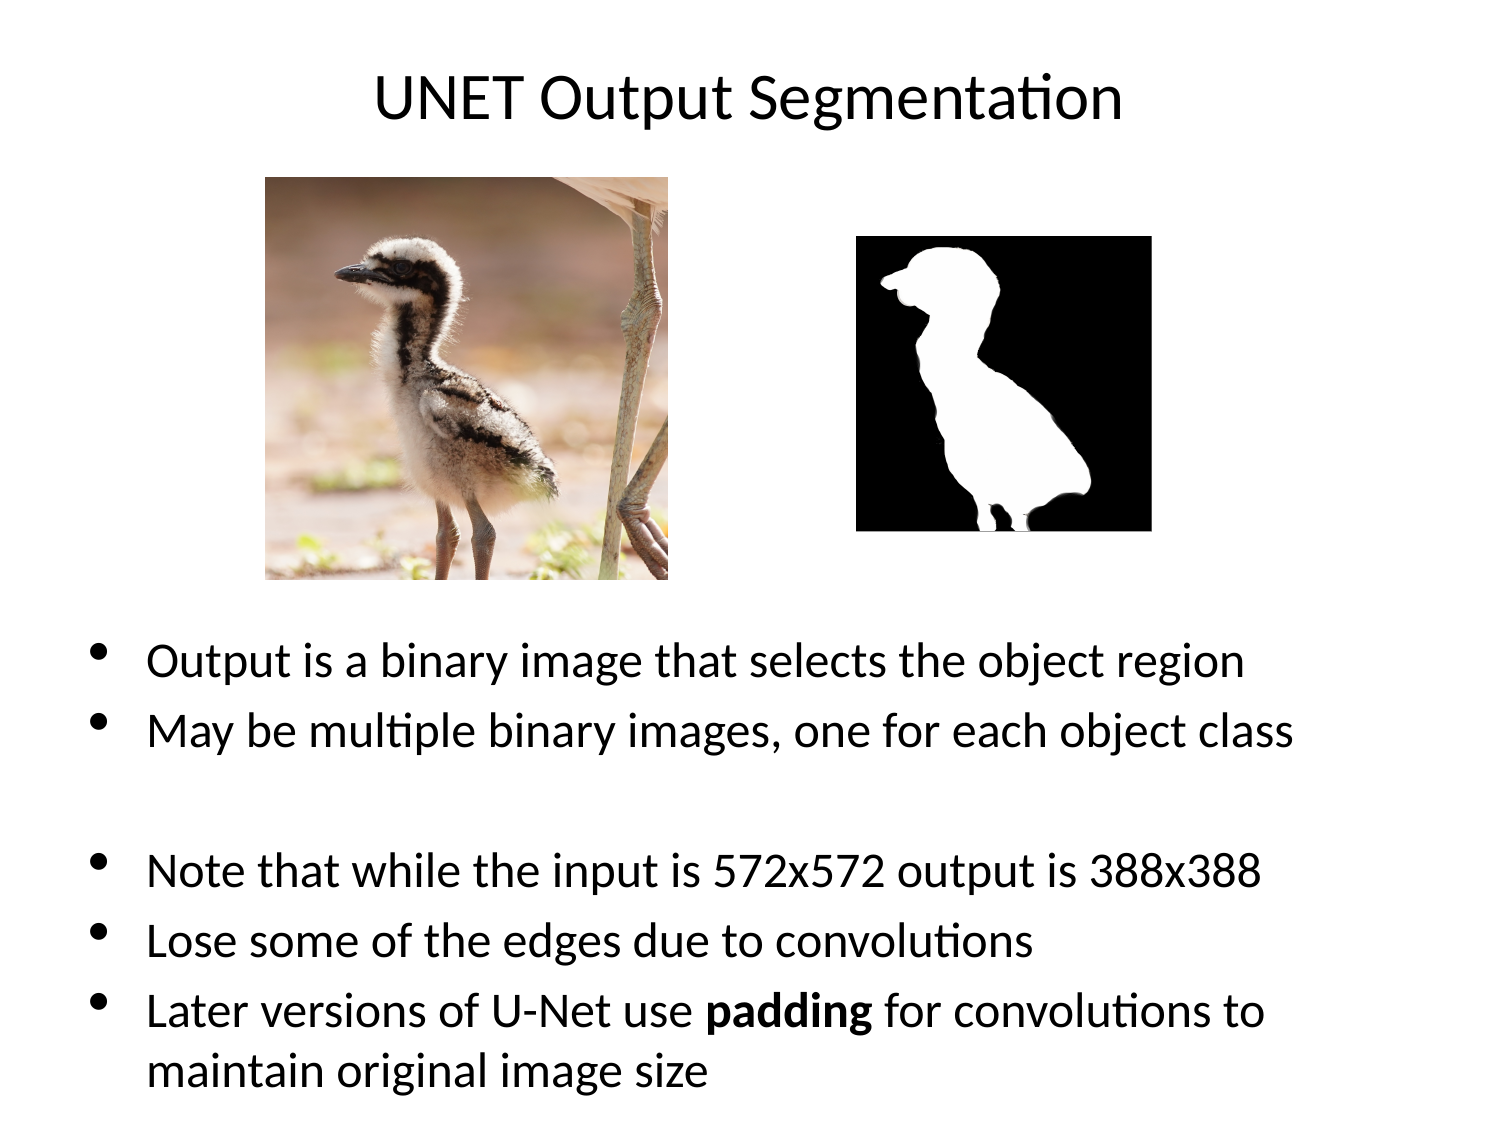

UNET Output Segmentation
Output is a binary image that selects the object region
May be multiple binary images, one for each object class
Note that while the input is 572x572 output is 388x388
Lose some of the edges due to convolutions
Later versions of U-Net use padding for convolutions to maintain original image size